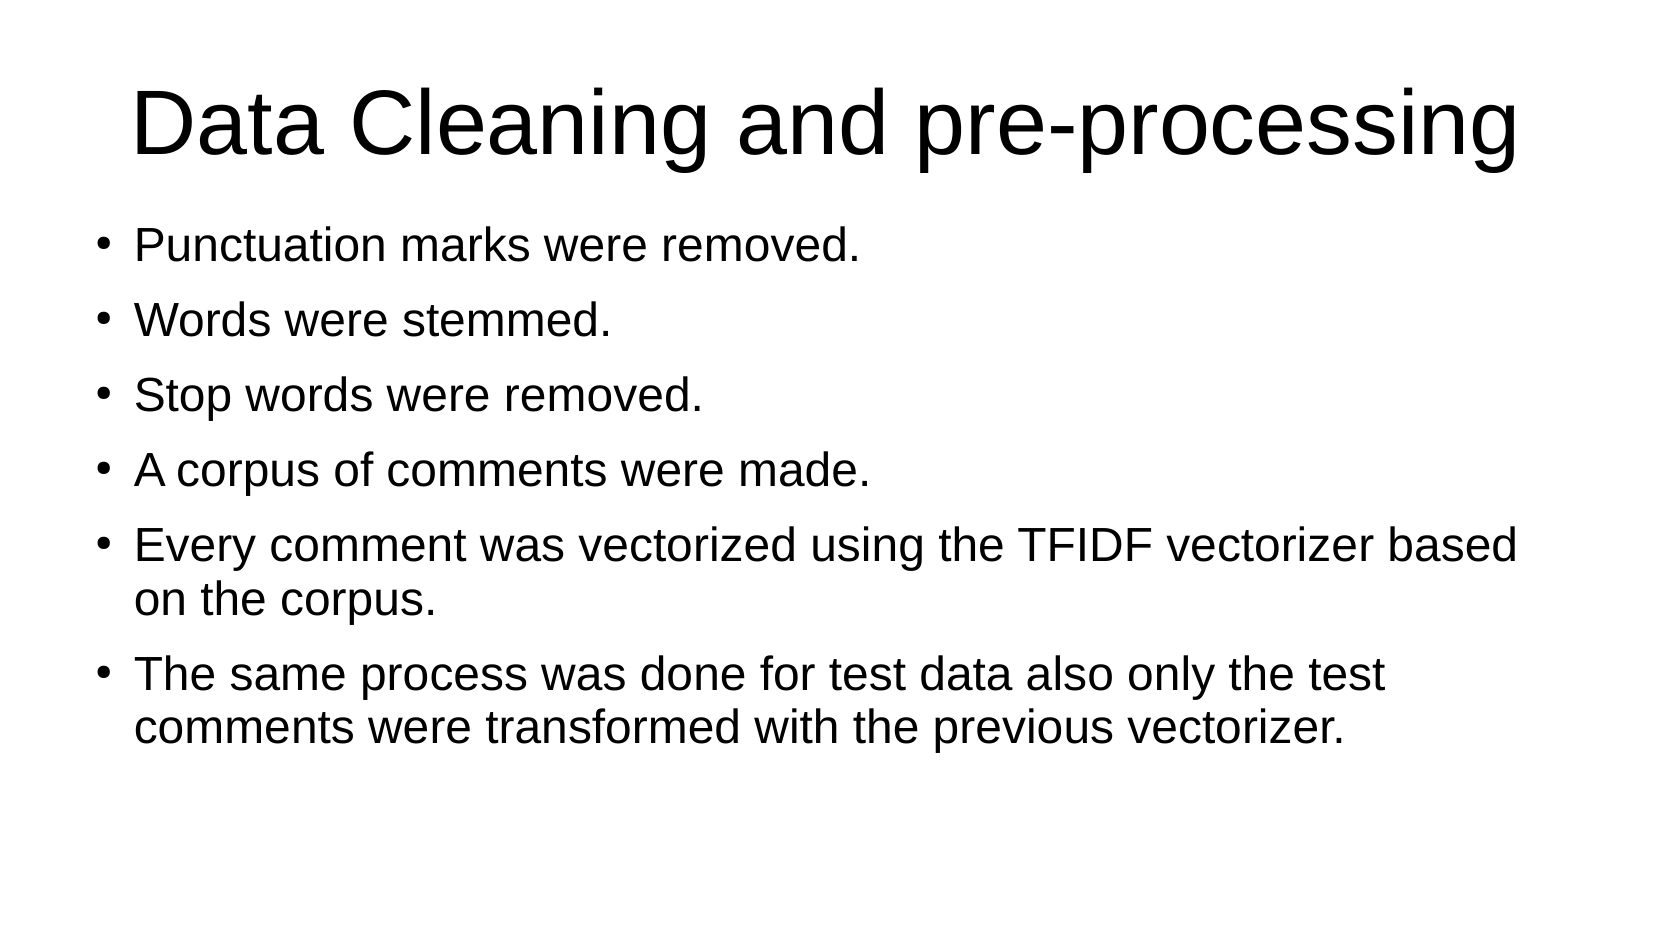

# Data Cleaning and pre-processing
Punctuation marks were removed.
Words were stemmed.
Stop words were removed.
A corpus of comments were made.
Every comment was vectorized using the TFIDF vectorizer based on the corpus.
The same process was done for test data also only the test comments were transformed with the previous vectorizer.